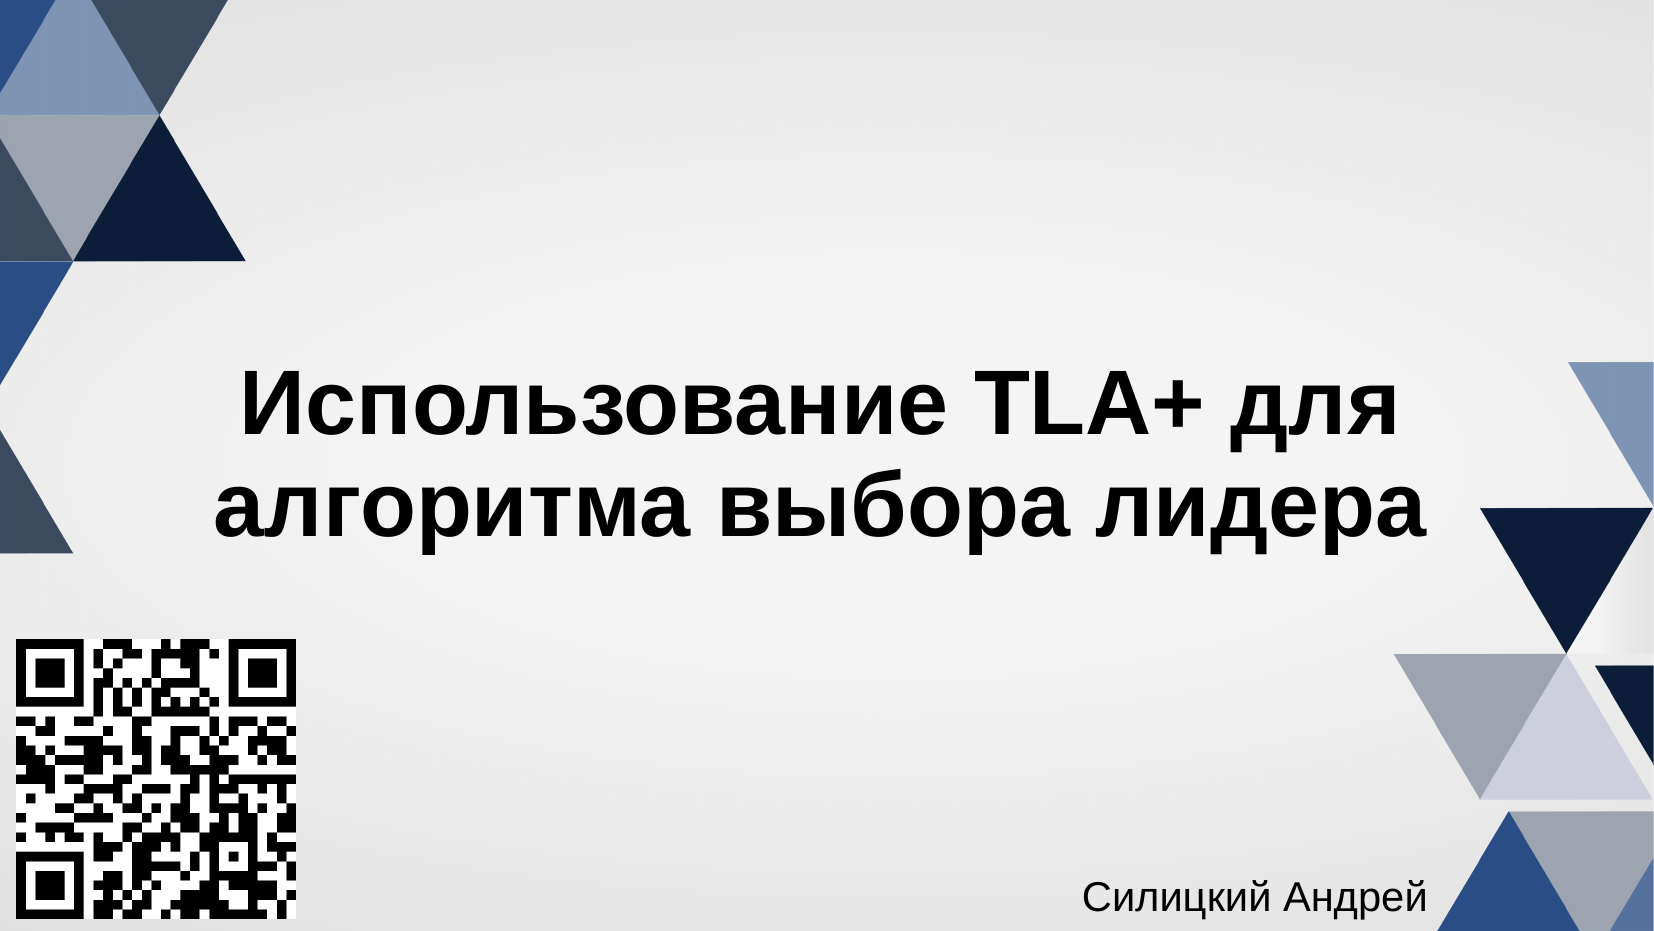

# Использование TLA+ для алгоритма выбора лидера
Силицкий Андрей